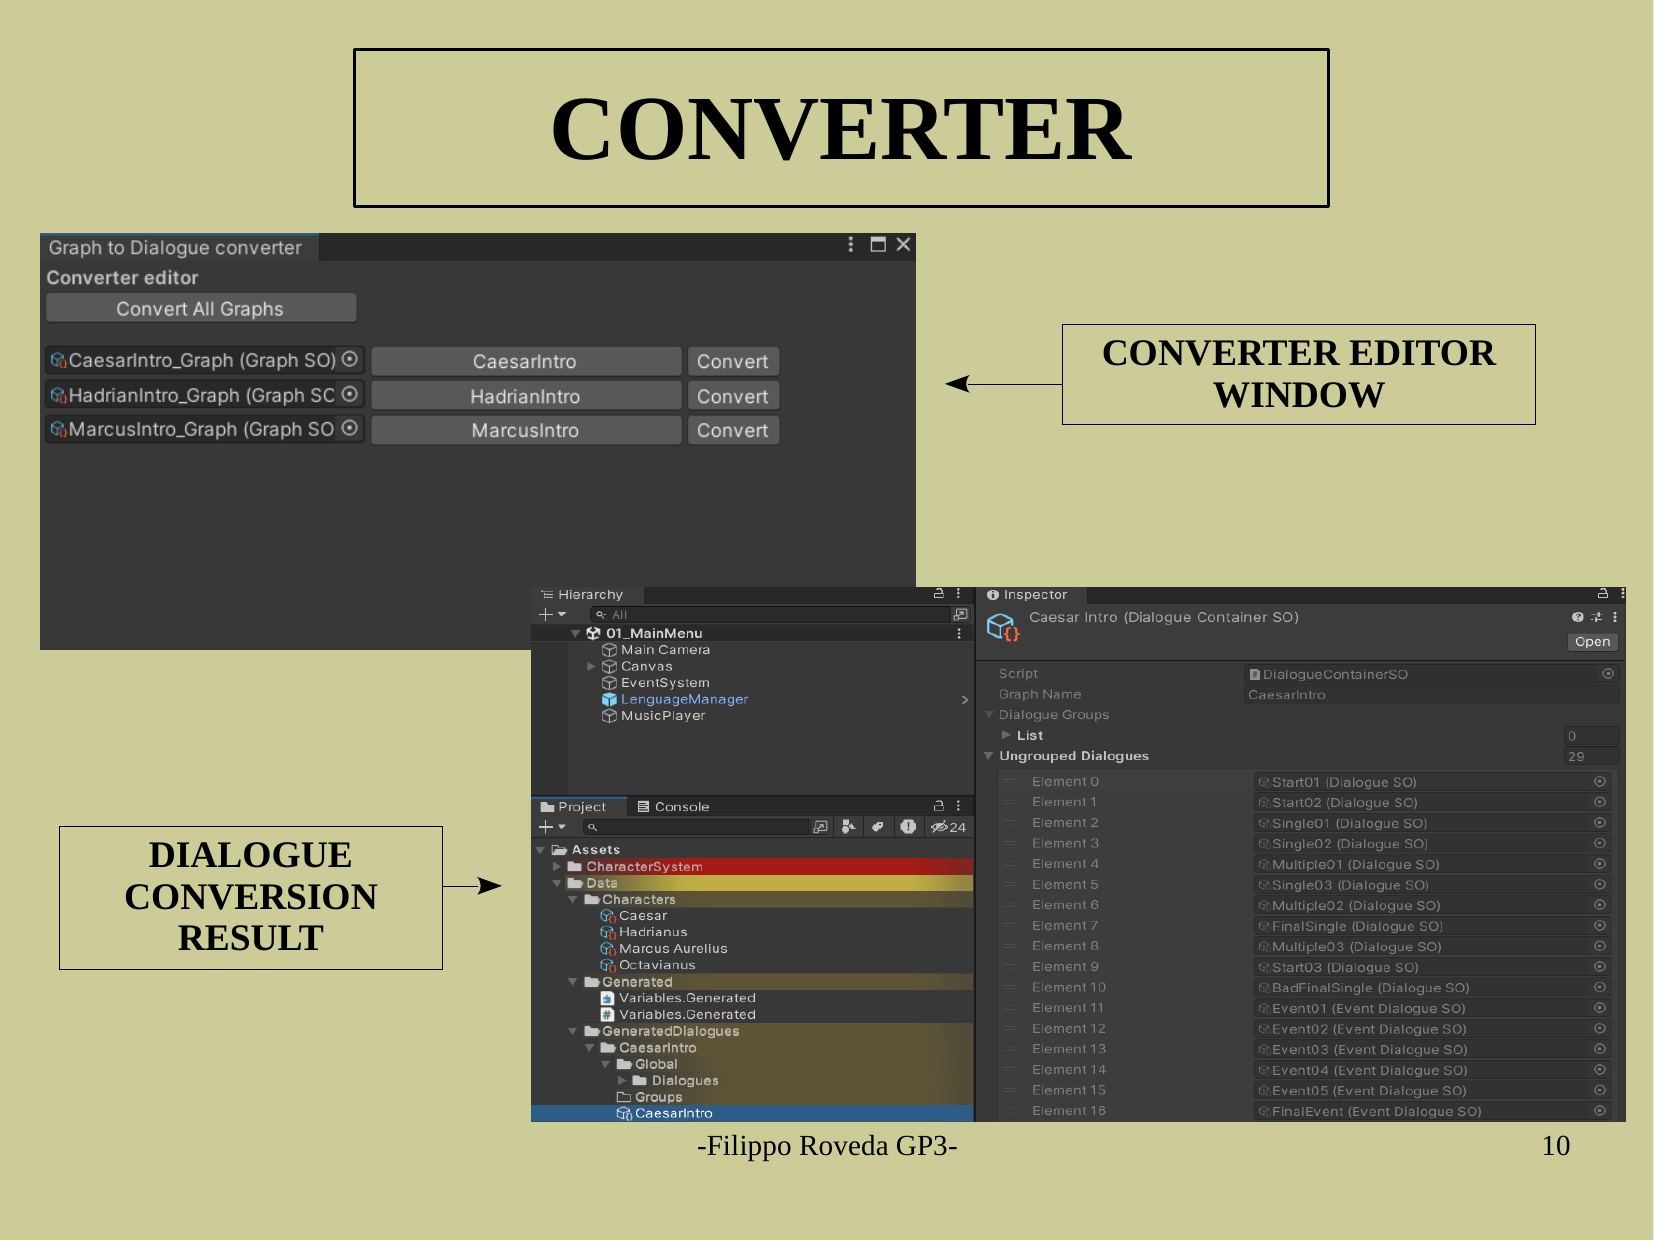

# CONVERTER
CONVERTER EDITOR WINDOW
DIALOGUE CONVERSION RESULT
-Filippo Roveda GP3-
10